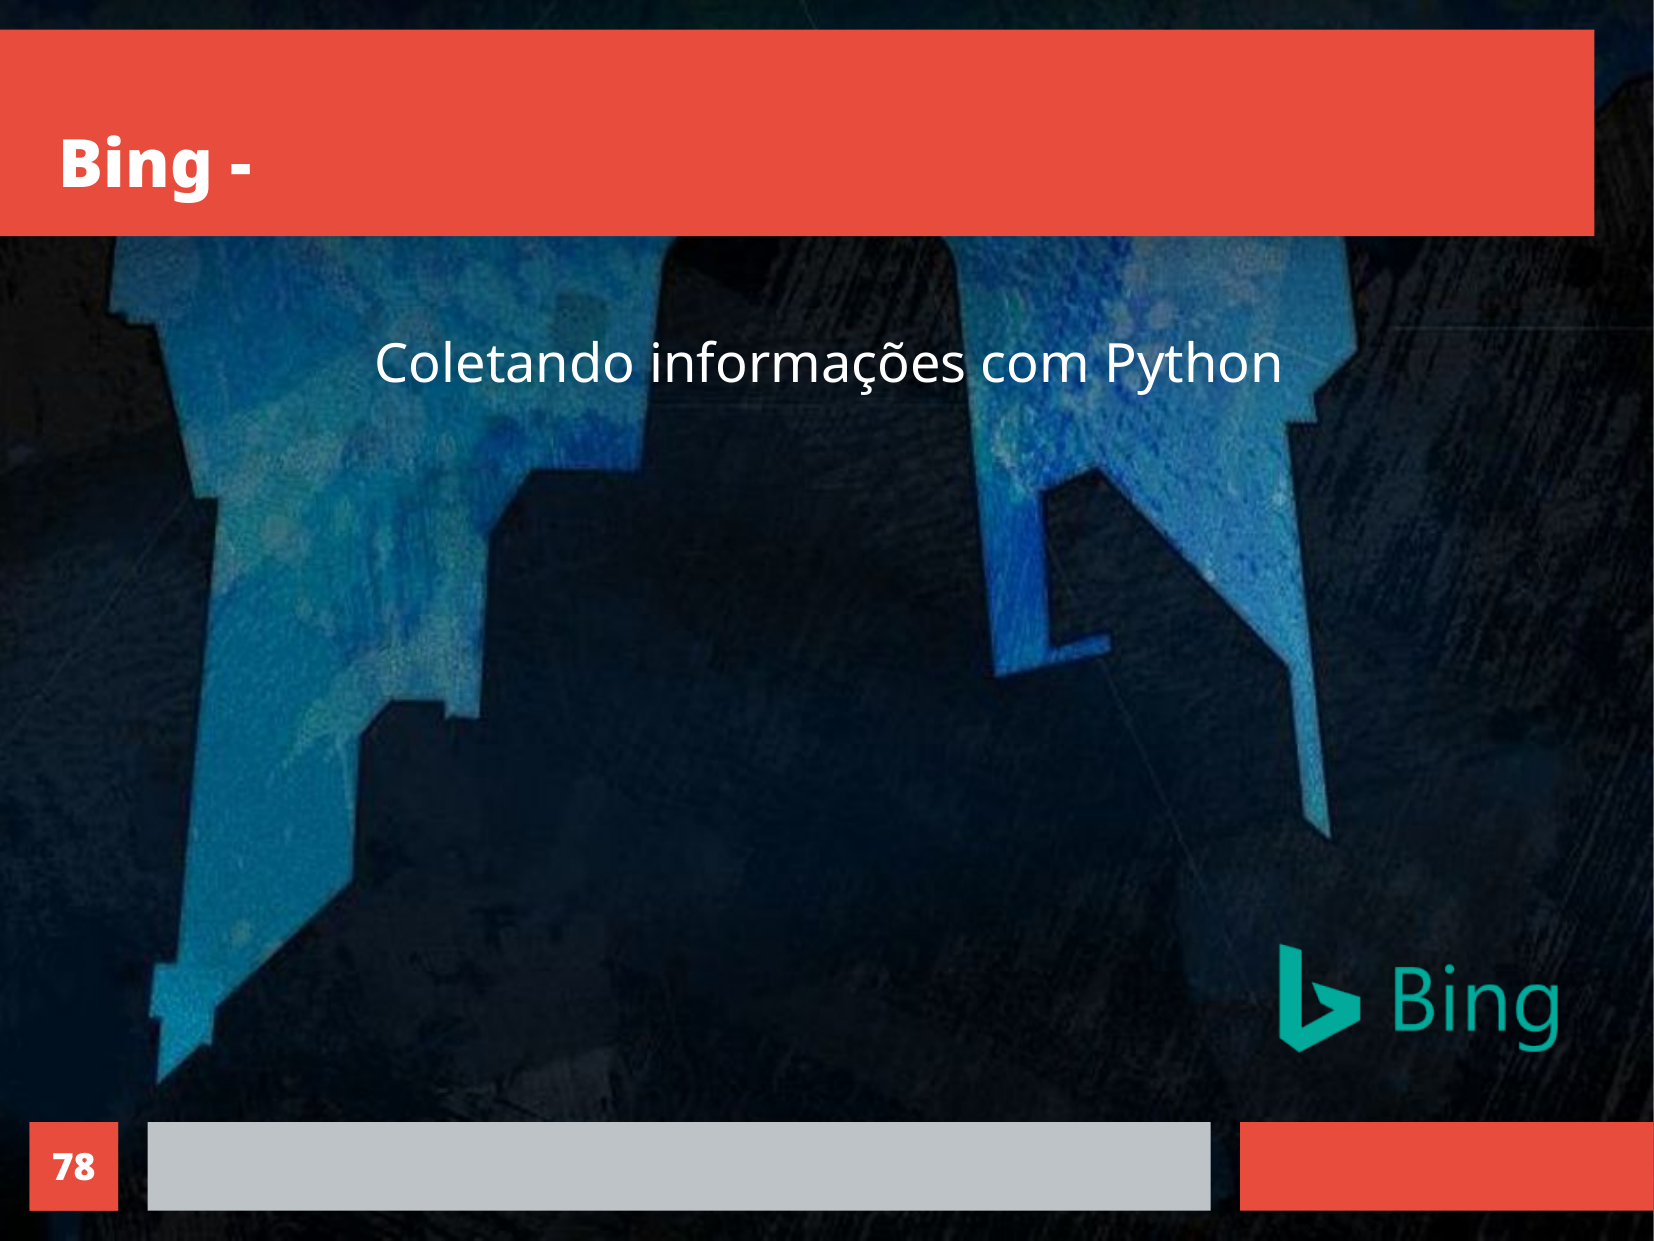

# Bing -
Coletando informações com Python
78